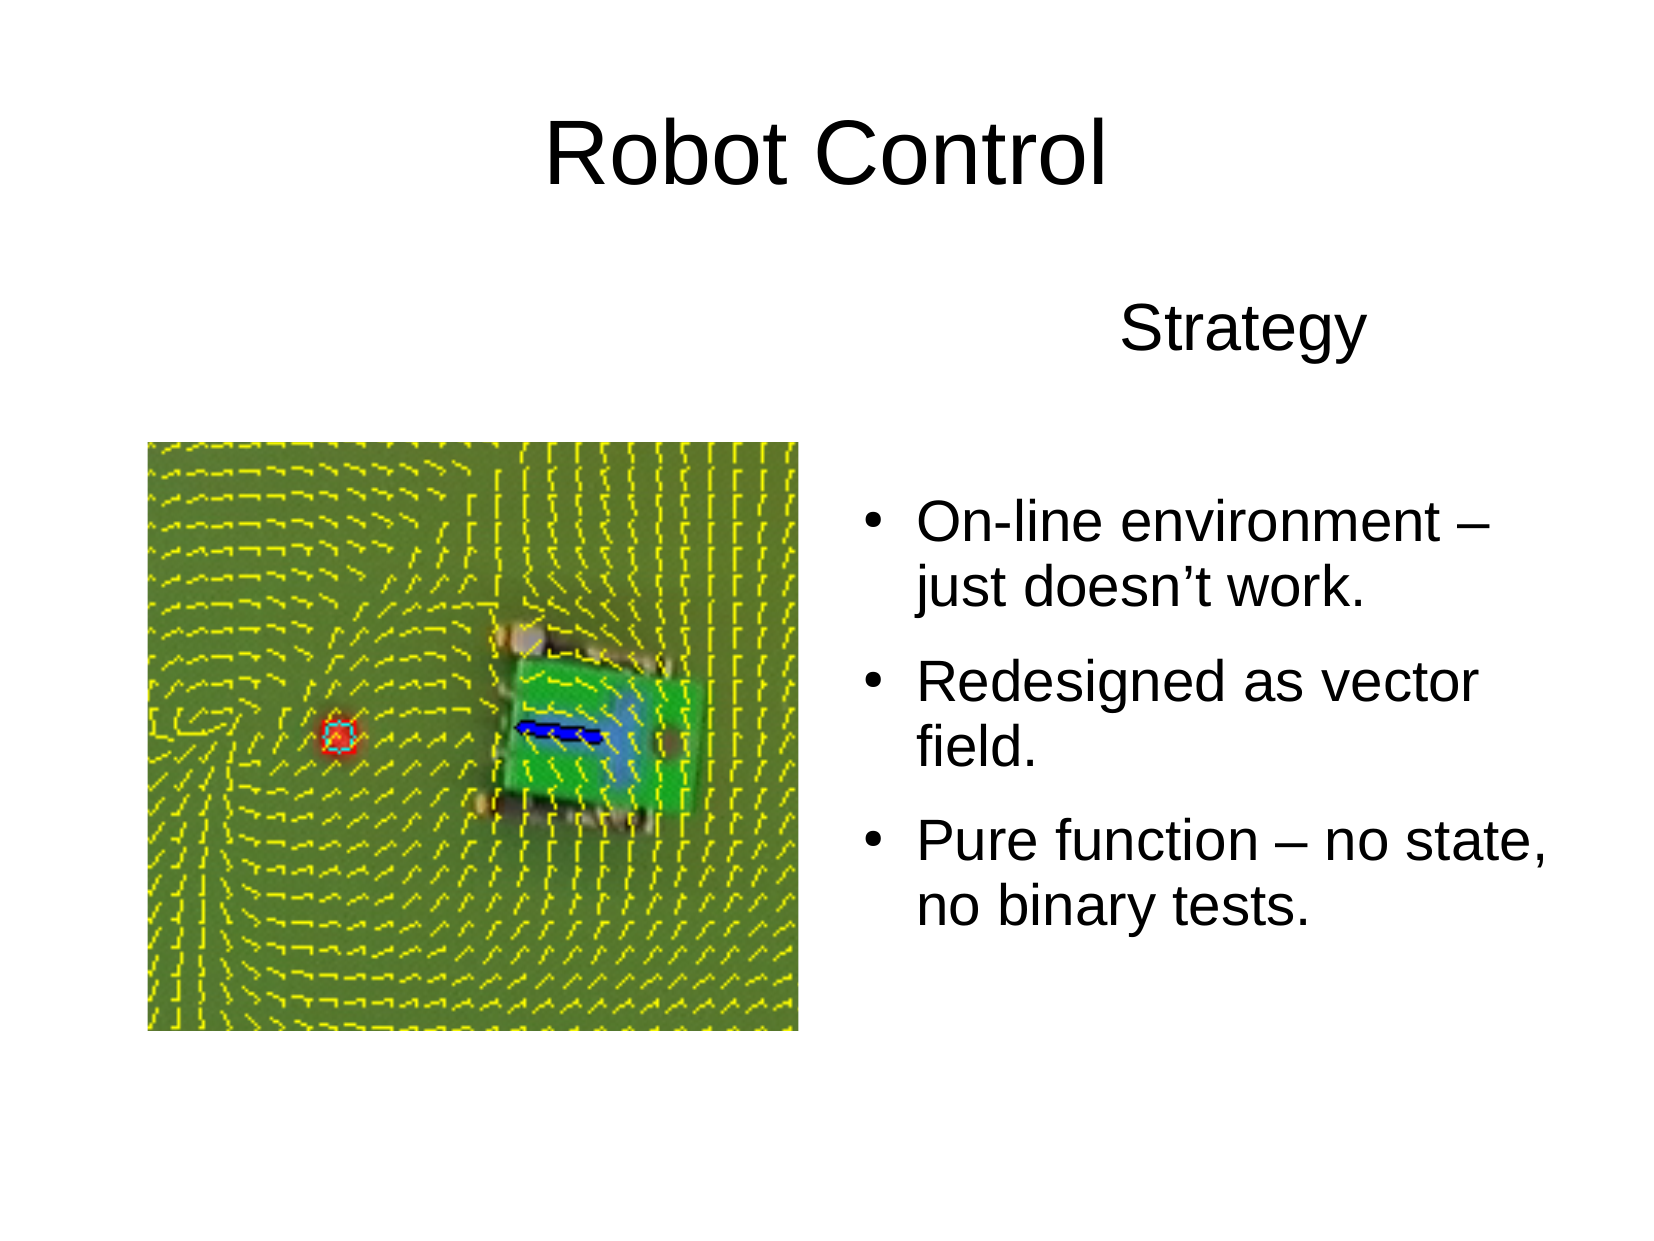

# Robot Control
Strategy
On-line environment – just doesn’t work.
Redesigned as vector field.
Pure function – no state, no binary tests.